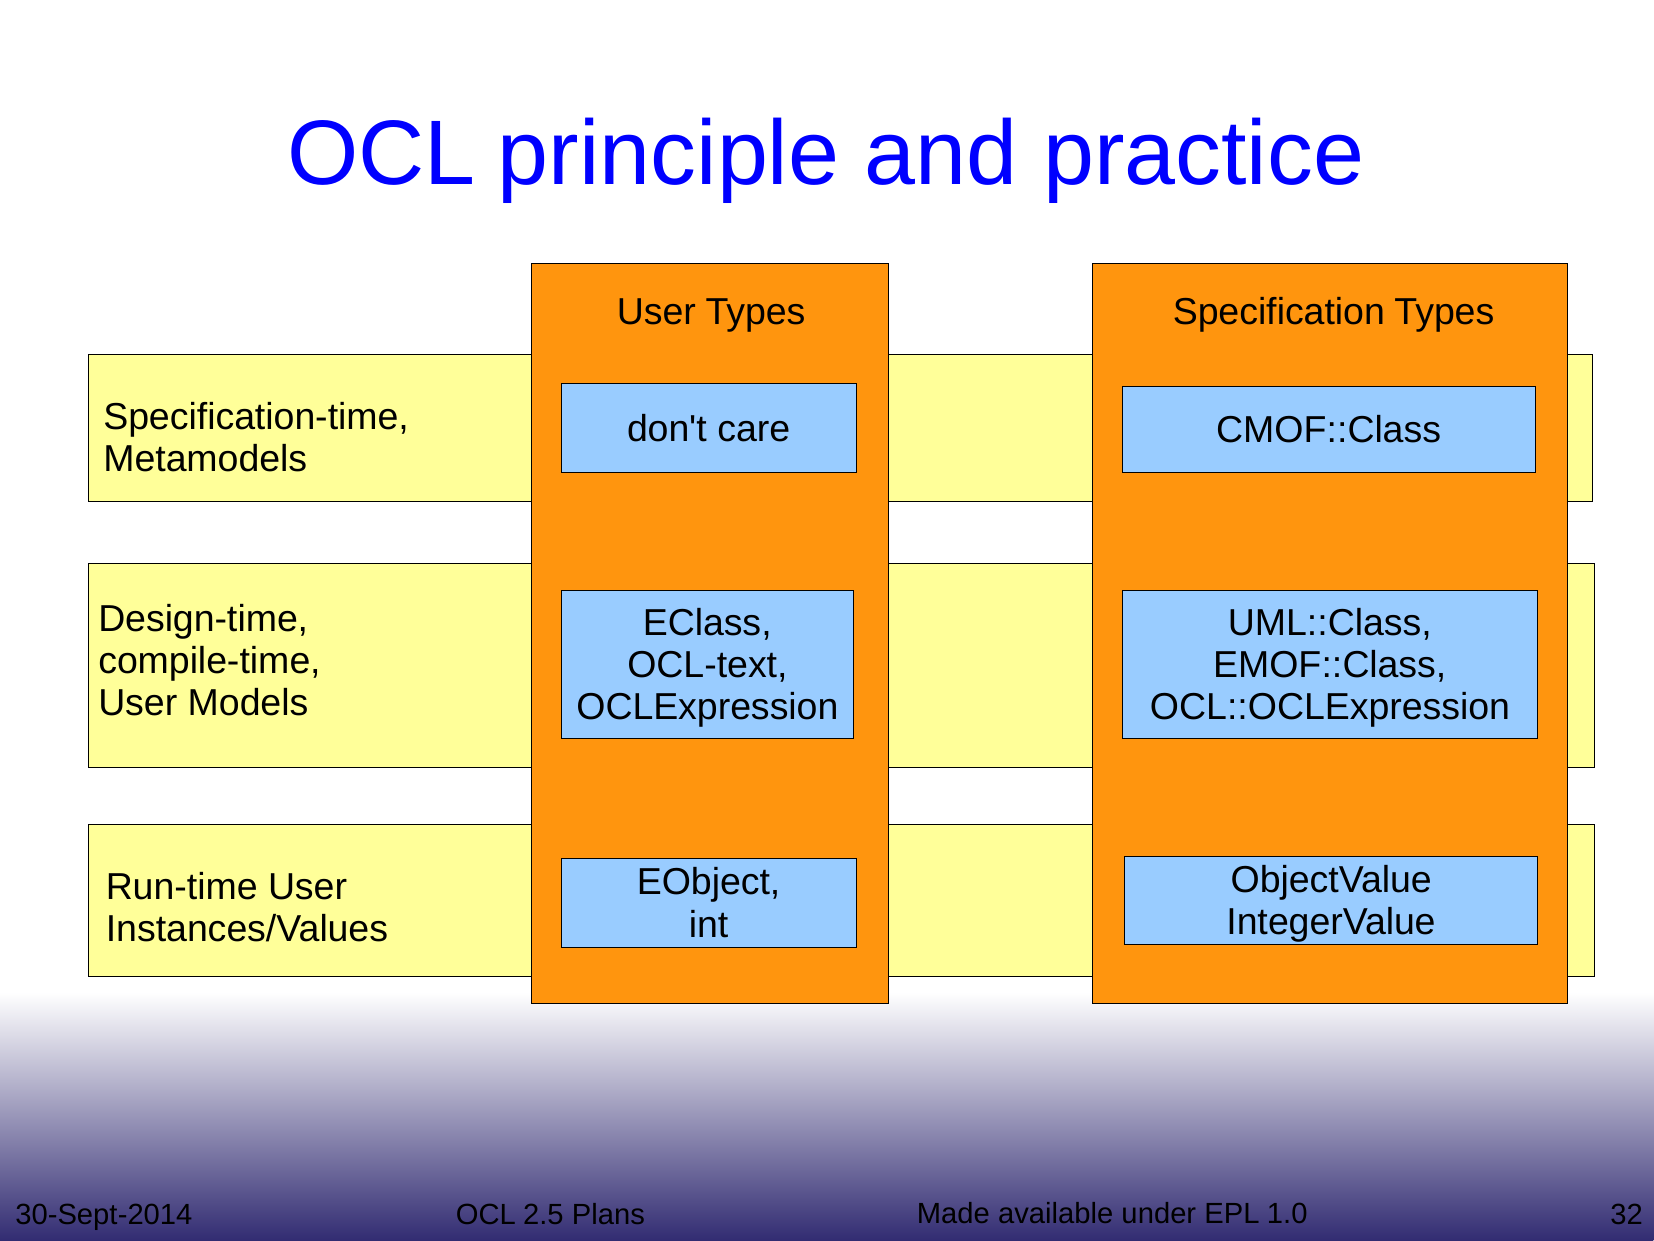

# OCL principle and practice
User Types
Specification Types
don't care
CMOF::Class
Specification-time,
Metamodels
Design-time,
compile-time,
User Models
EClass,
OCL-text,
OCLExpression
UML::Class,
EMOF::Class,
OCL::OCLExpression
ObjectValue
IntegerValue
Run-time User
Instances/Values
EObject,
int
30-Sept-2014
OCL 2.5 Plans
32